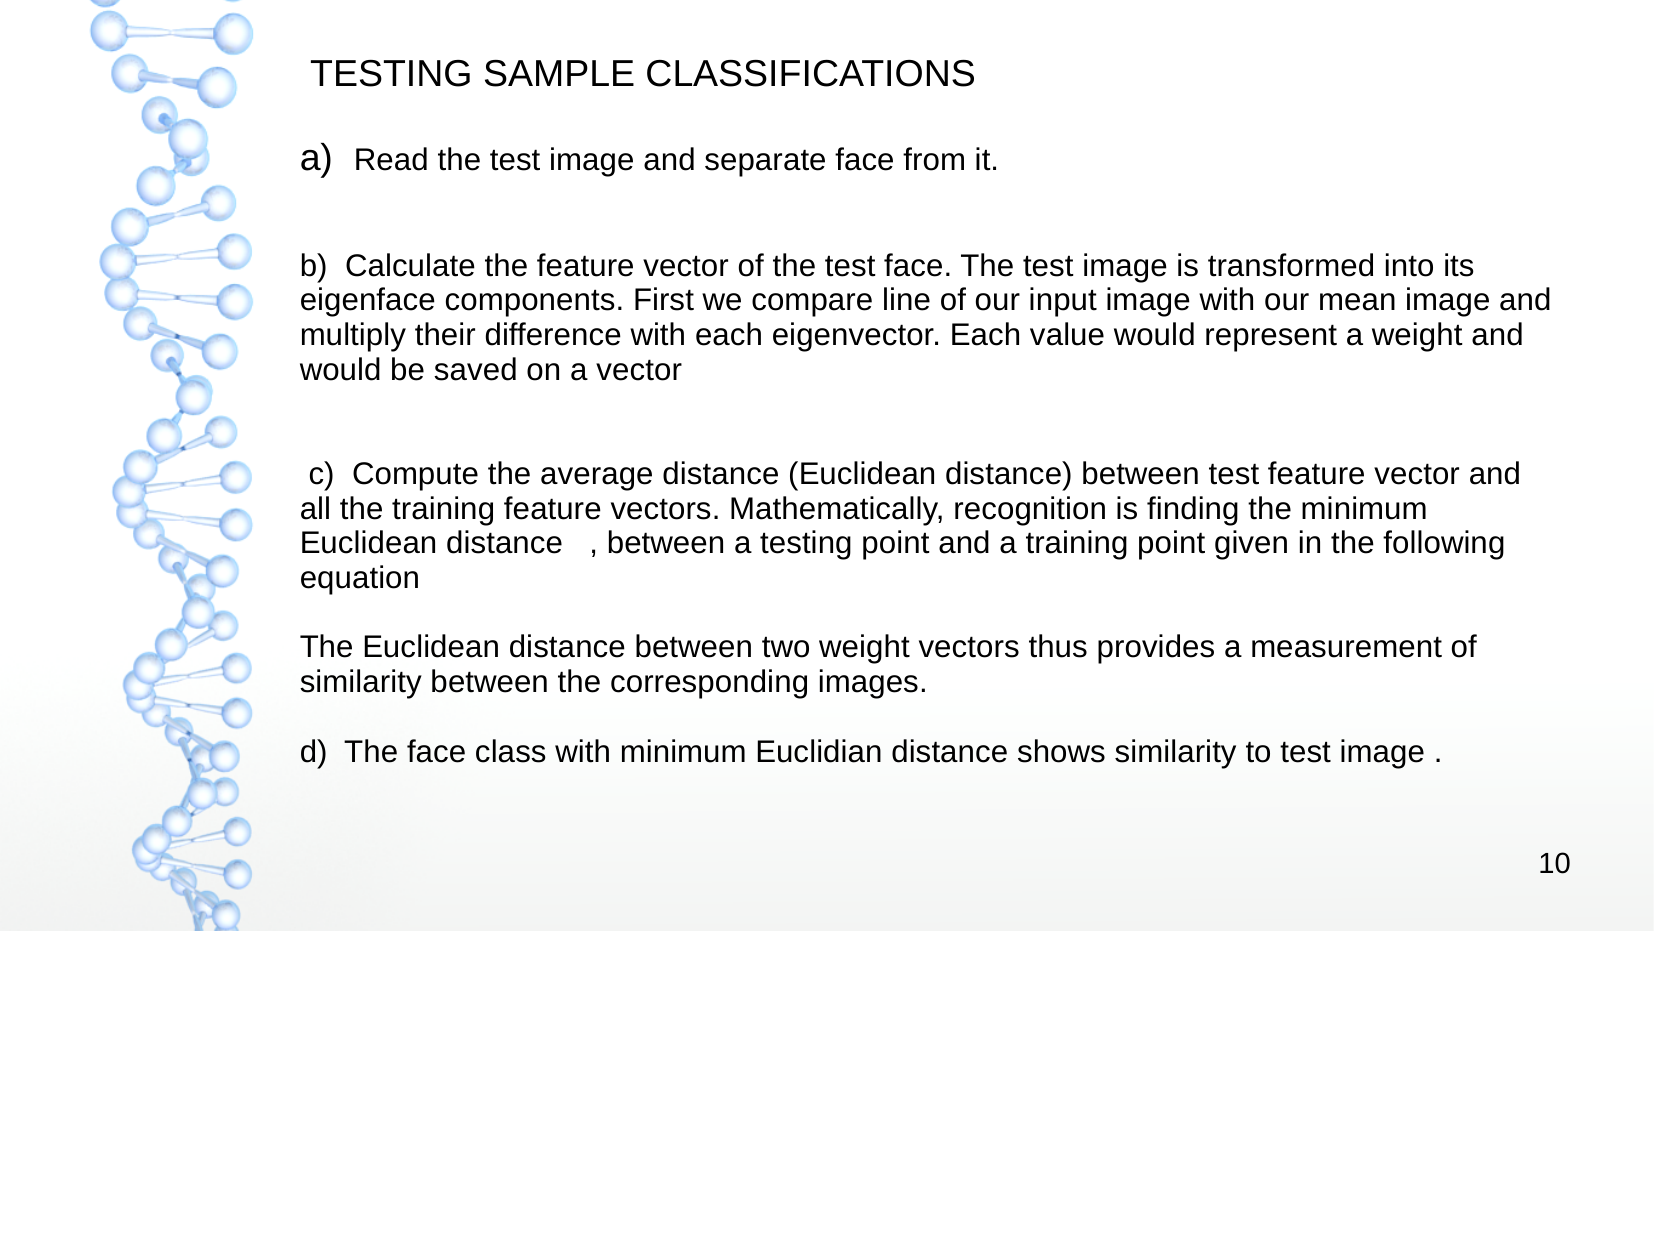

TESTING SAMPLE CLASSIFICATIONS
a) Read the test image and separate face from it.
b) Calculate the feature vector of the test face. The test image is transformed into its eigenface components. First we compare line of our input image with our mean image and multiply their difference with each eigenvector. Each value would represent a weight and would be saved on a vector
 c) Compute the average distance (Euclidean distance) between test feature vector and all the training feature vectors. Mathematically, recognition is finding the minimum Euclidean distance , between a testing point and a training point given in the following equation
The Euclidean distance between two weight vectors thus provides a measurement of similarity between the corresponding images.
d) The face class with minimum Euclidian distance shows similarity to test image .
10